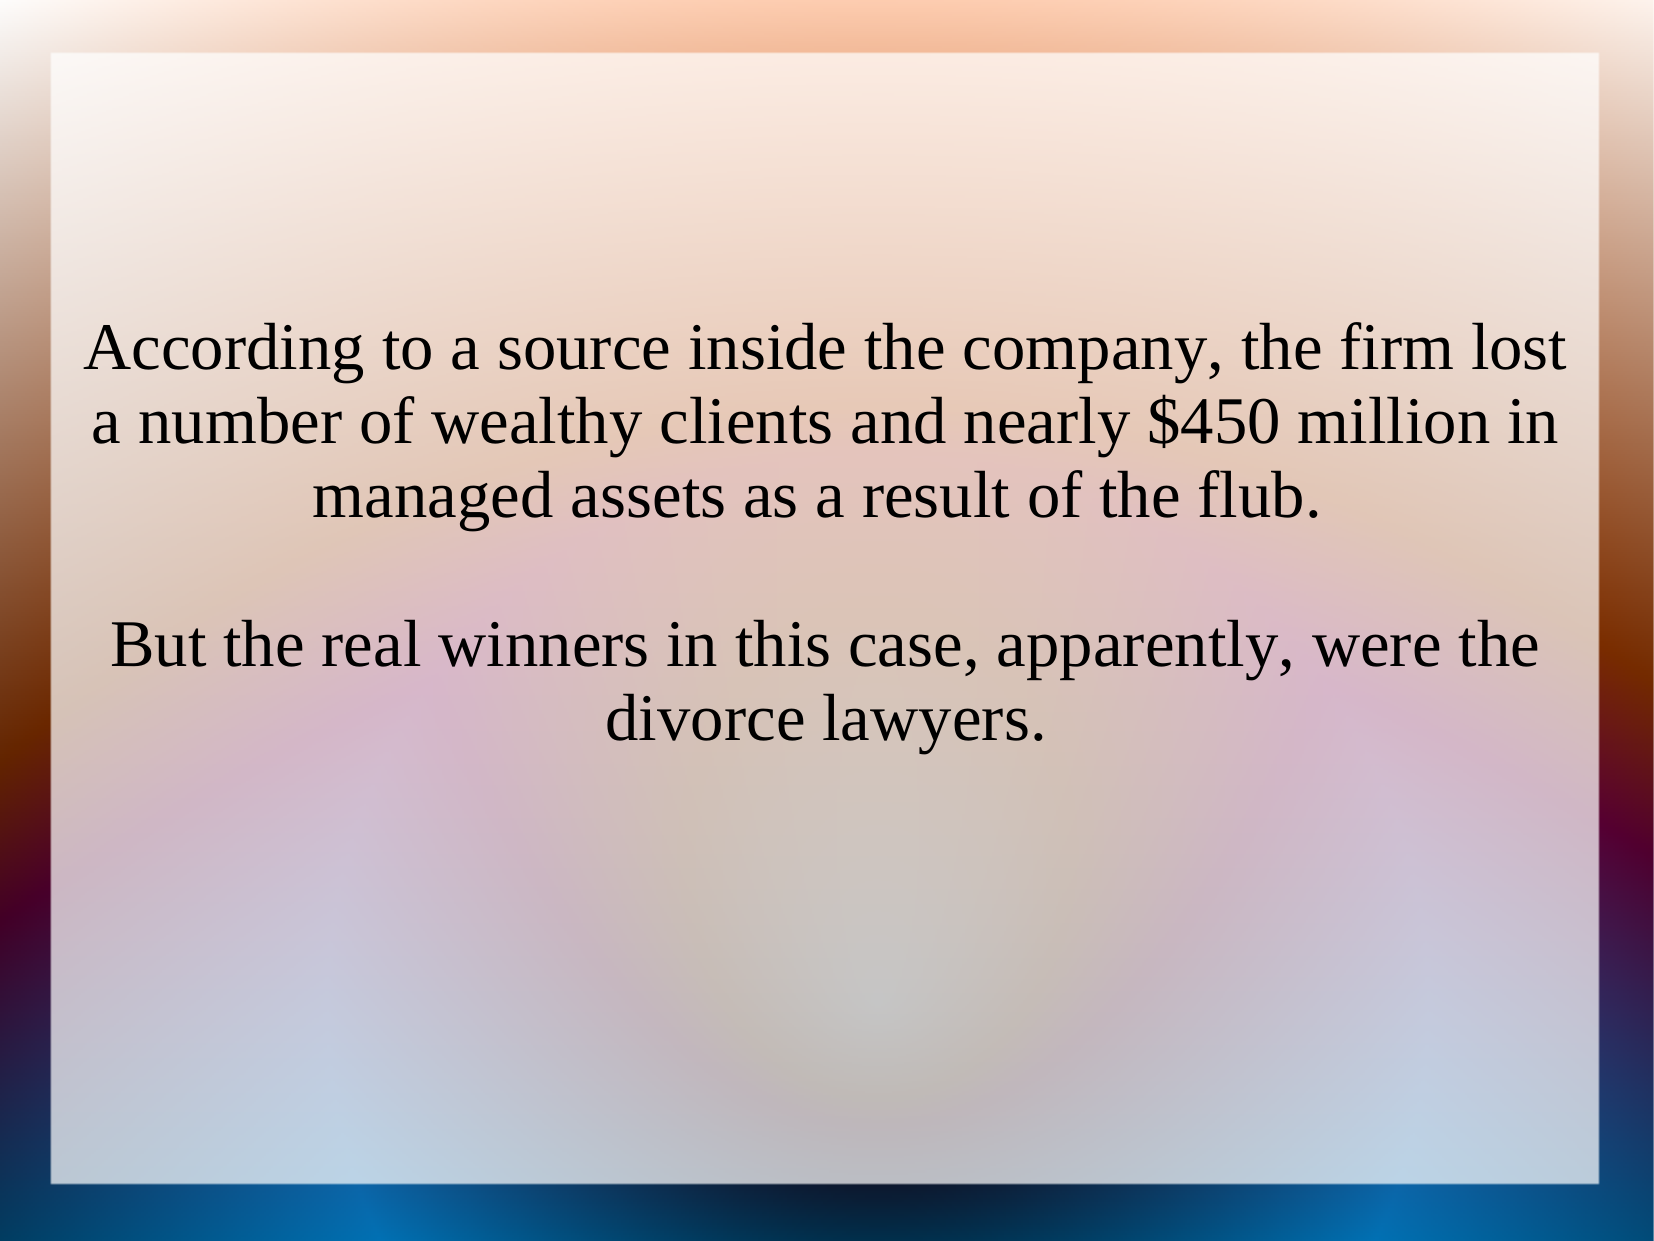

# According to a source inside the company, the firm lost a number of wealthy clients and nearly $450 million in managed assets as a result of the flub.
But the real winners in this case, apparently, were the divorce lawyers.